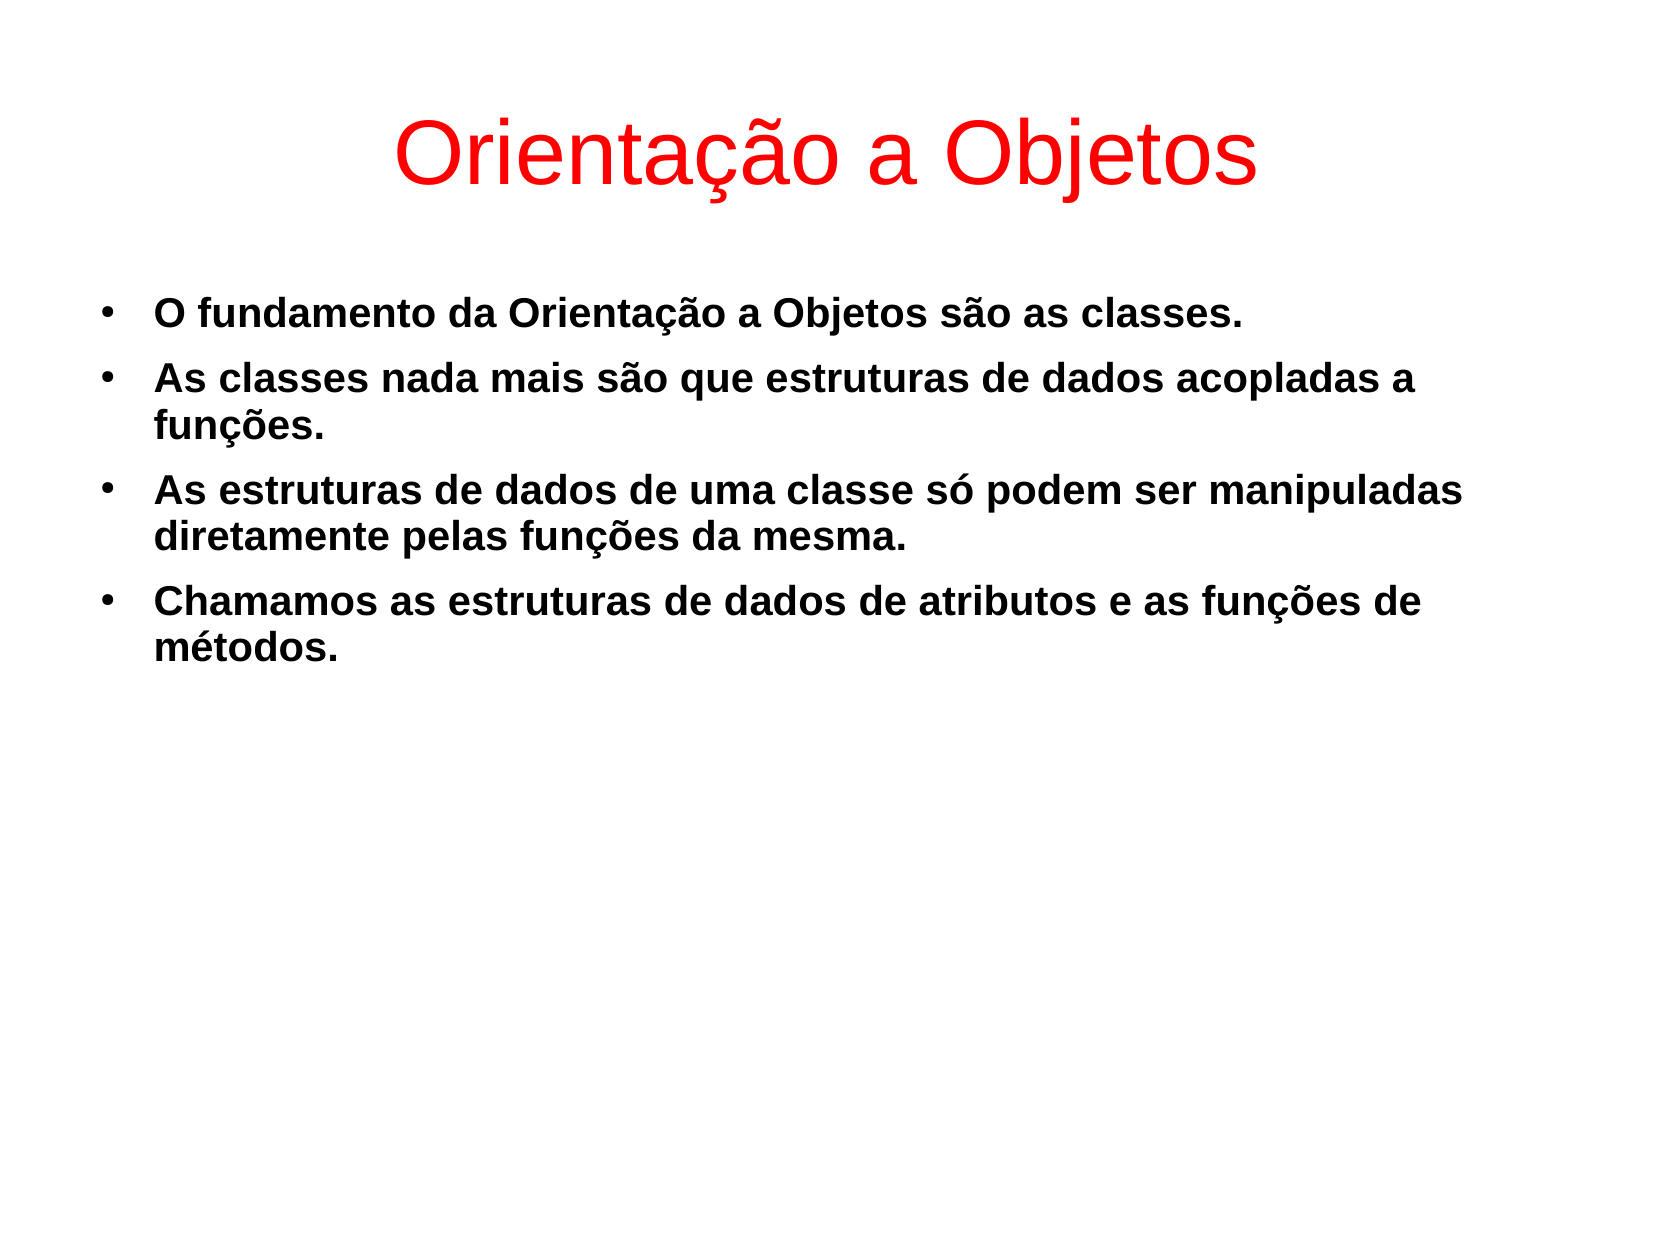

# Orientação a Objetos
O fundamento da Orientação a Objetos são as classes.
As classes nada mais são que estruturas de dados acopladas a funções.
As estruturas de dados de uma classe só podem ser manipuladas diretamente pelas funções da mesma.
Chamamos as estruturas de dados de atributos e as funções de métodos.